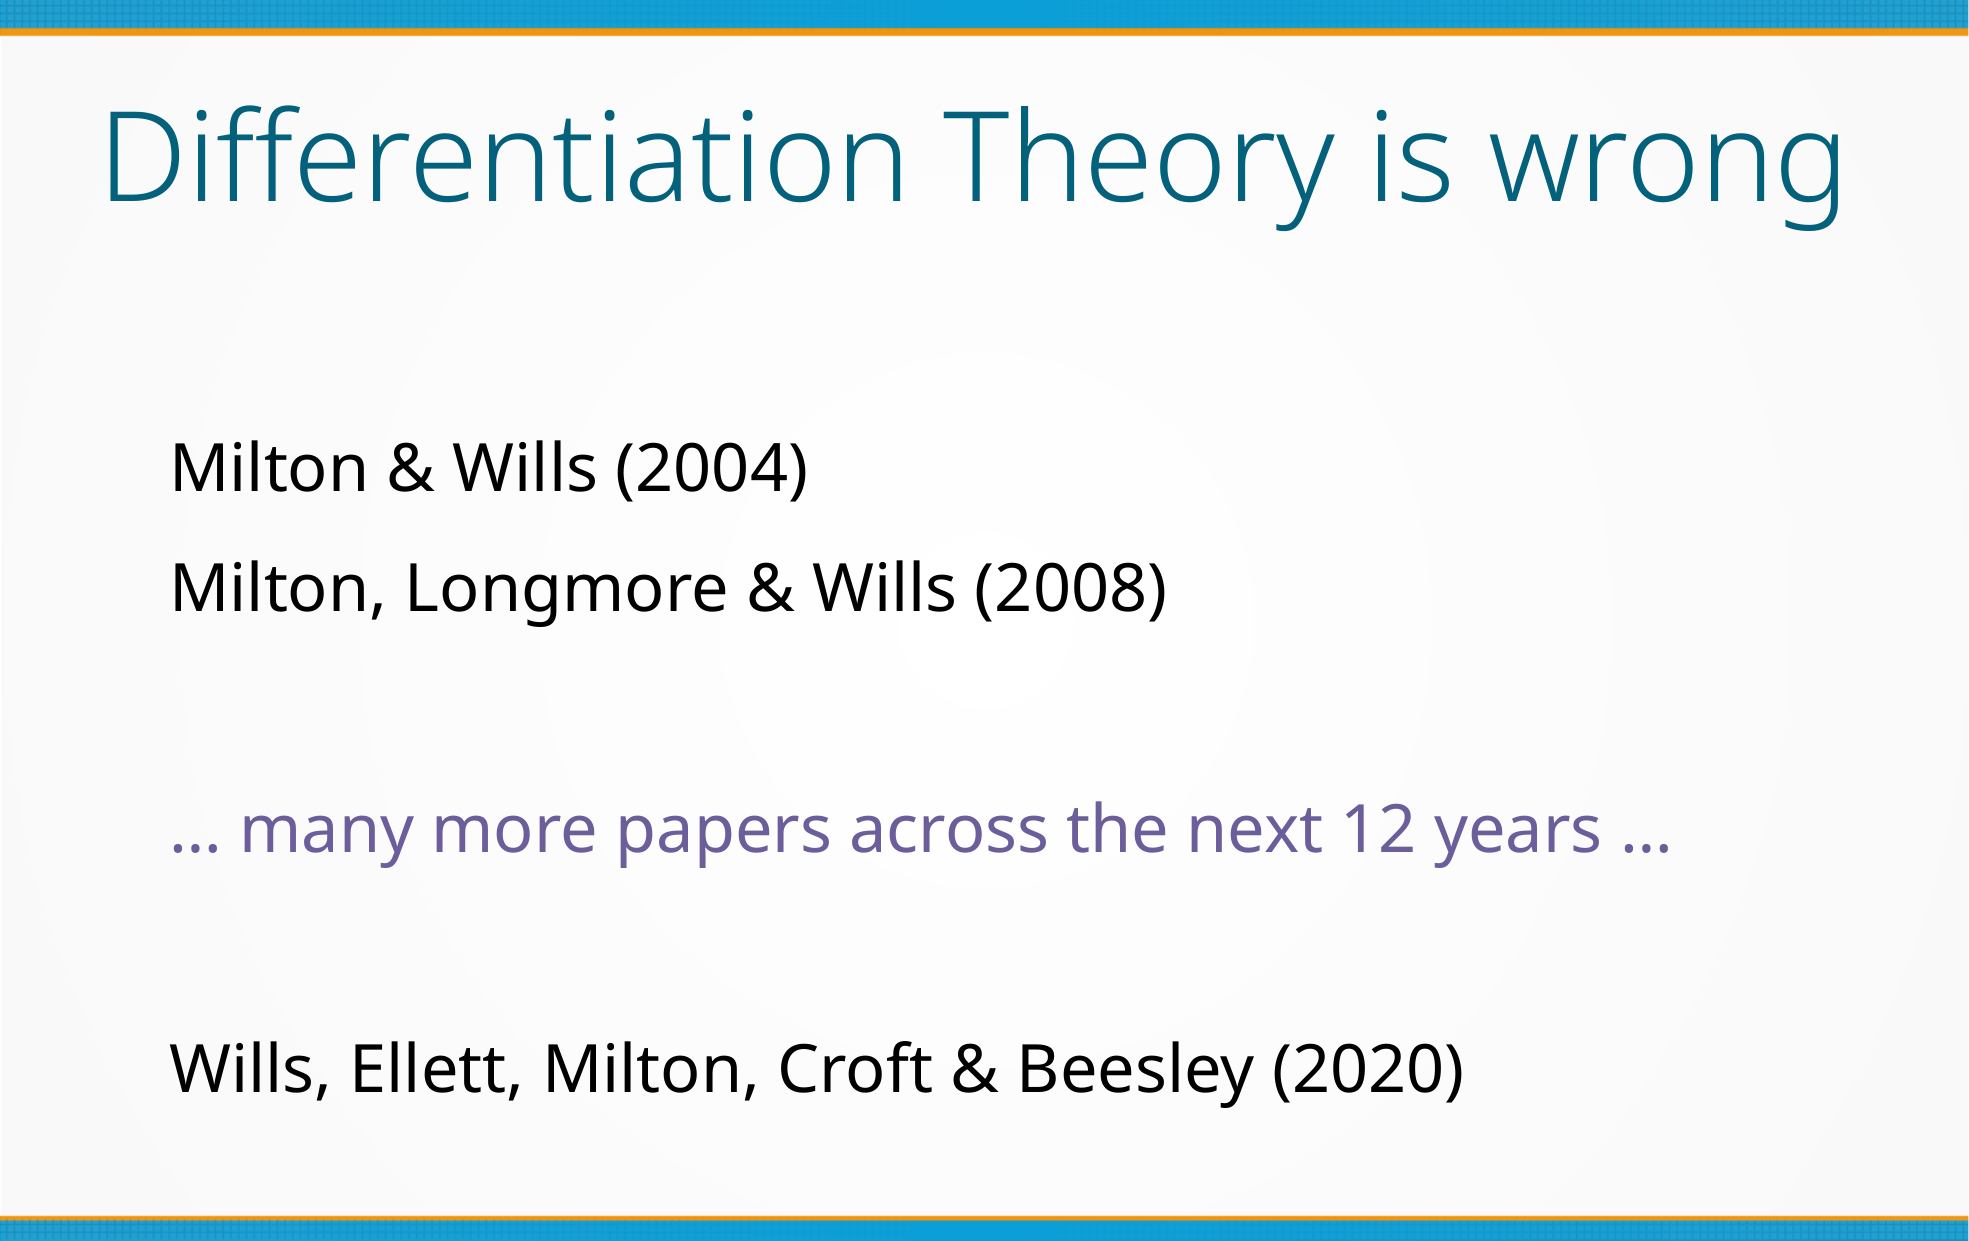

# Differentiation Theory is wrong
Milton & Wills (2004)
Milton, Longmore & Wills (2008)
… many more papers across the next 12 years …
Wills, Ellett, Milton, Croft & Beesley (2020)